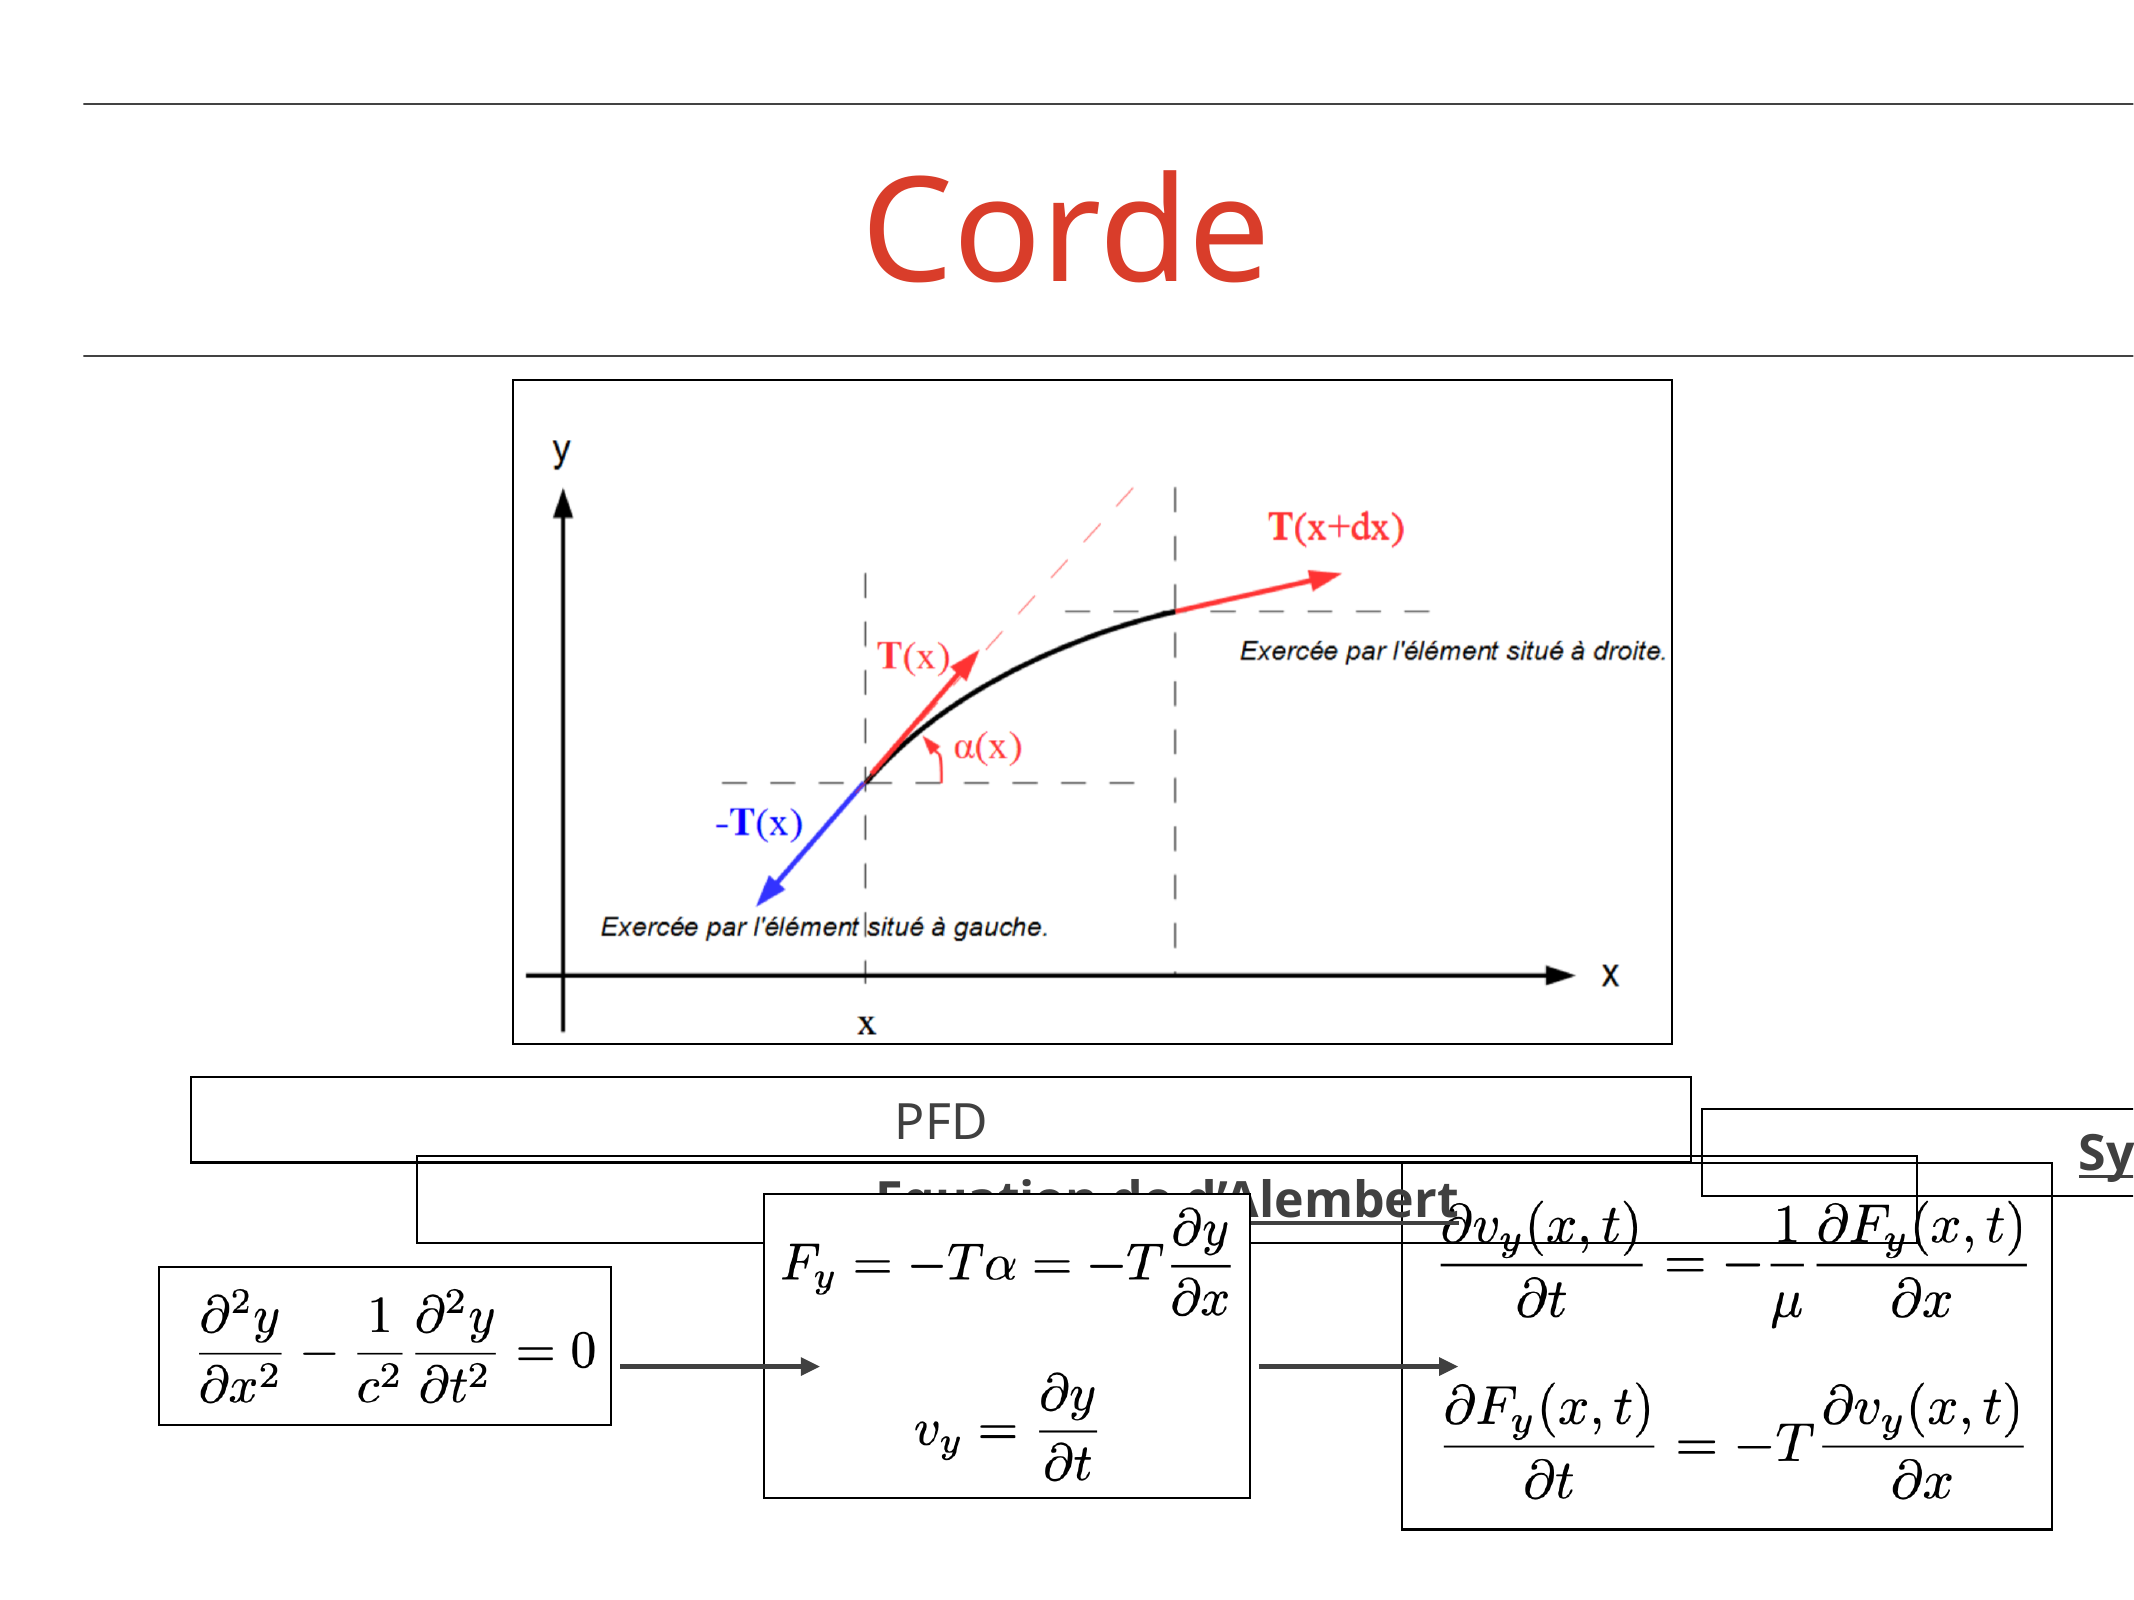

Corde
PFD
Système d’équations couplées
Equation de d’Alembert